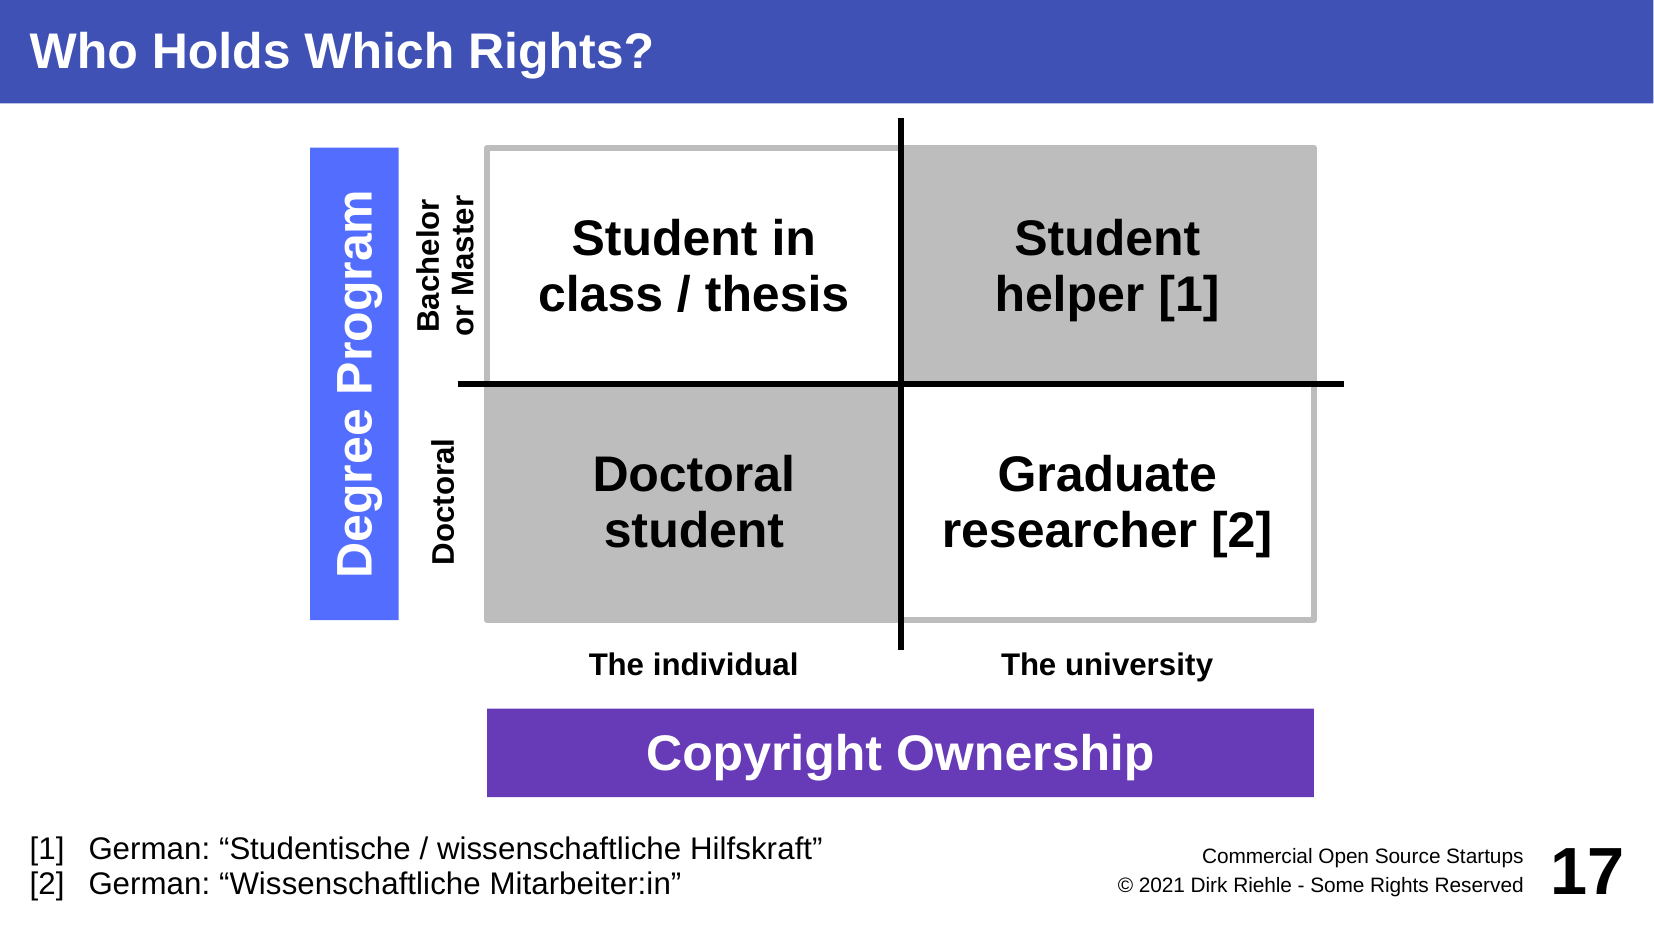

# Who Holds Which Rights?
Student in
class / thesis
Student
helper [1]
Bachelor
or Master
Degree Program
Doctoral
student
Graduate
researcher [2]
Doctoral
The individual
The university
Copyright Ownership
[1]	German: “Studentische / wissenschaftliche Hilfskraft”
[2]	German: “Wissenschaftliche Mitarbeiter:in”
Commercial Open Source Startups
17
© 2021 Dirk Riehle - Some Rights Reserved